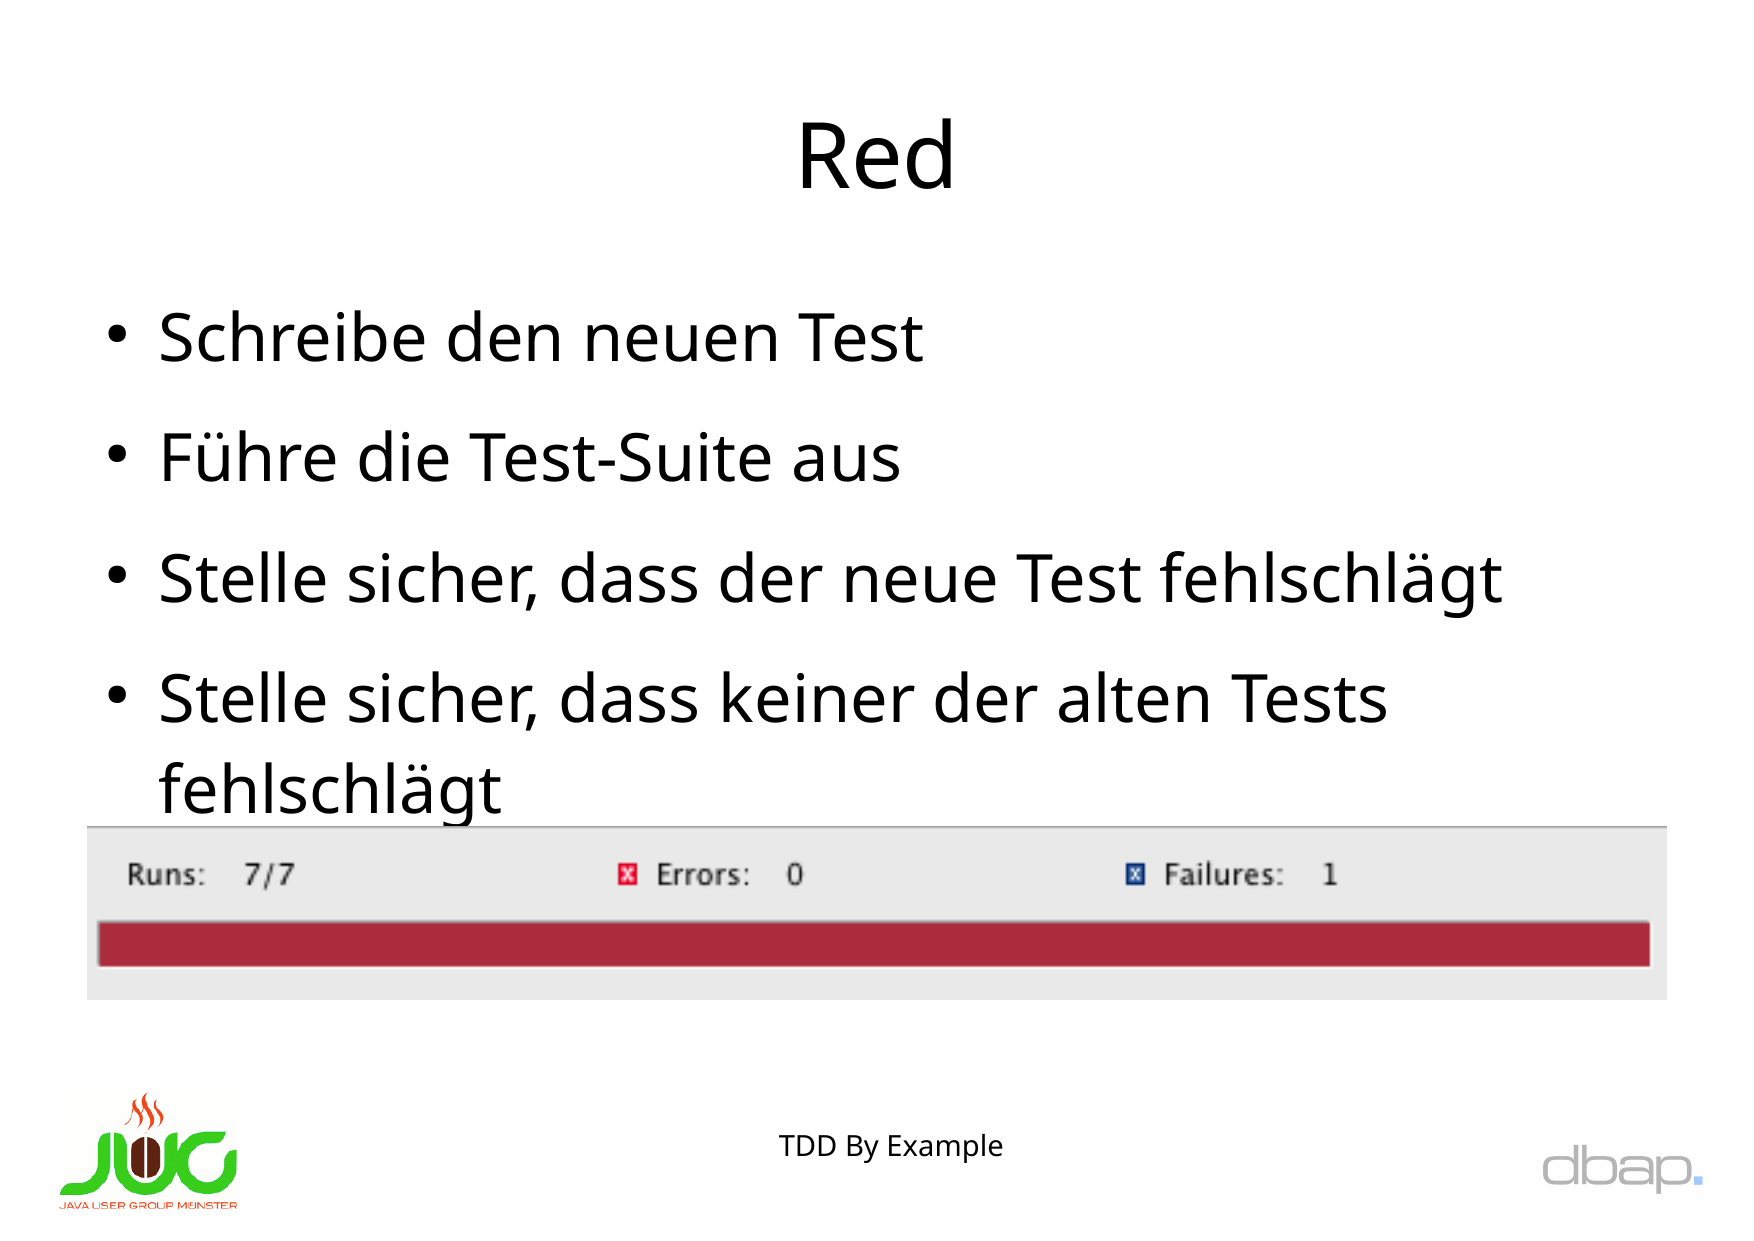

# Red
Schreibe den neuen Test
Führe die Test-Suite aus
Stelle sicher, dass der neue Test fehlschlägt
Stelle sicher, dass keiner der alten Tests fehlschlägt
TDD By Example